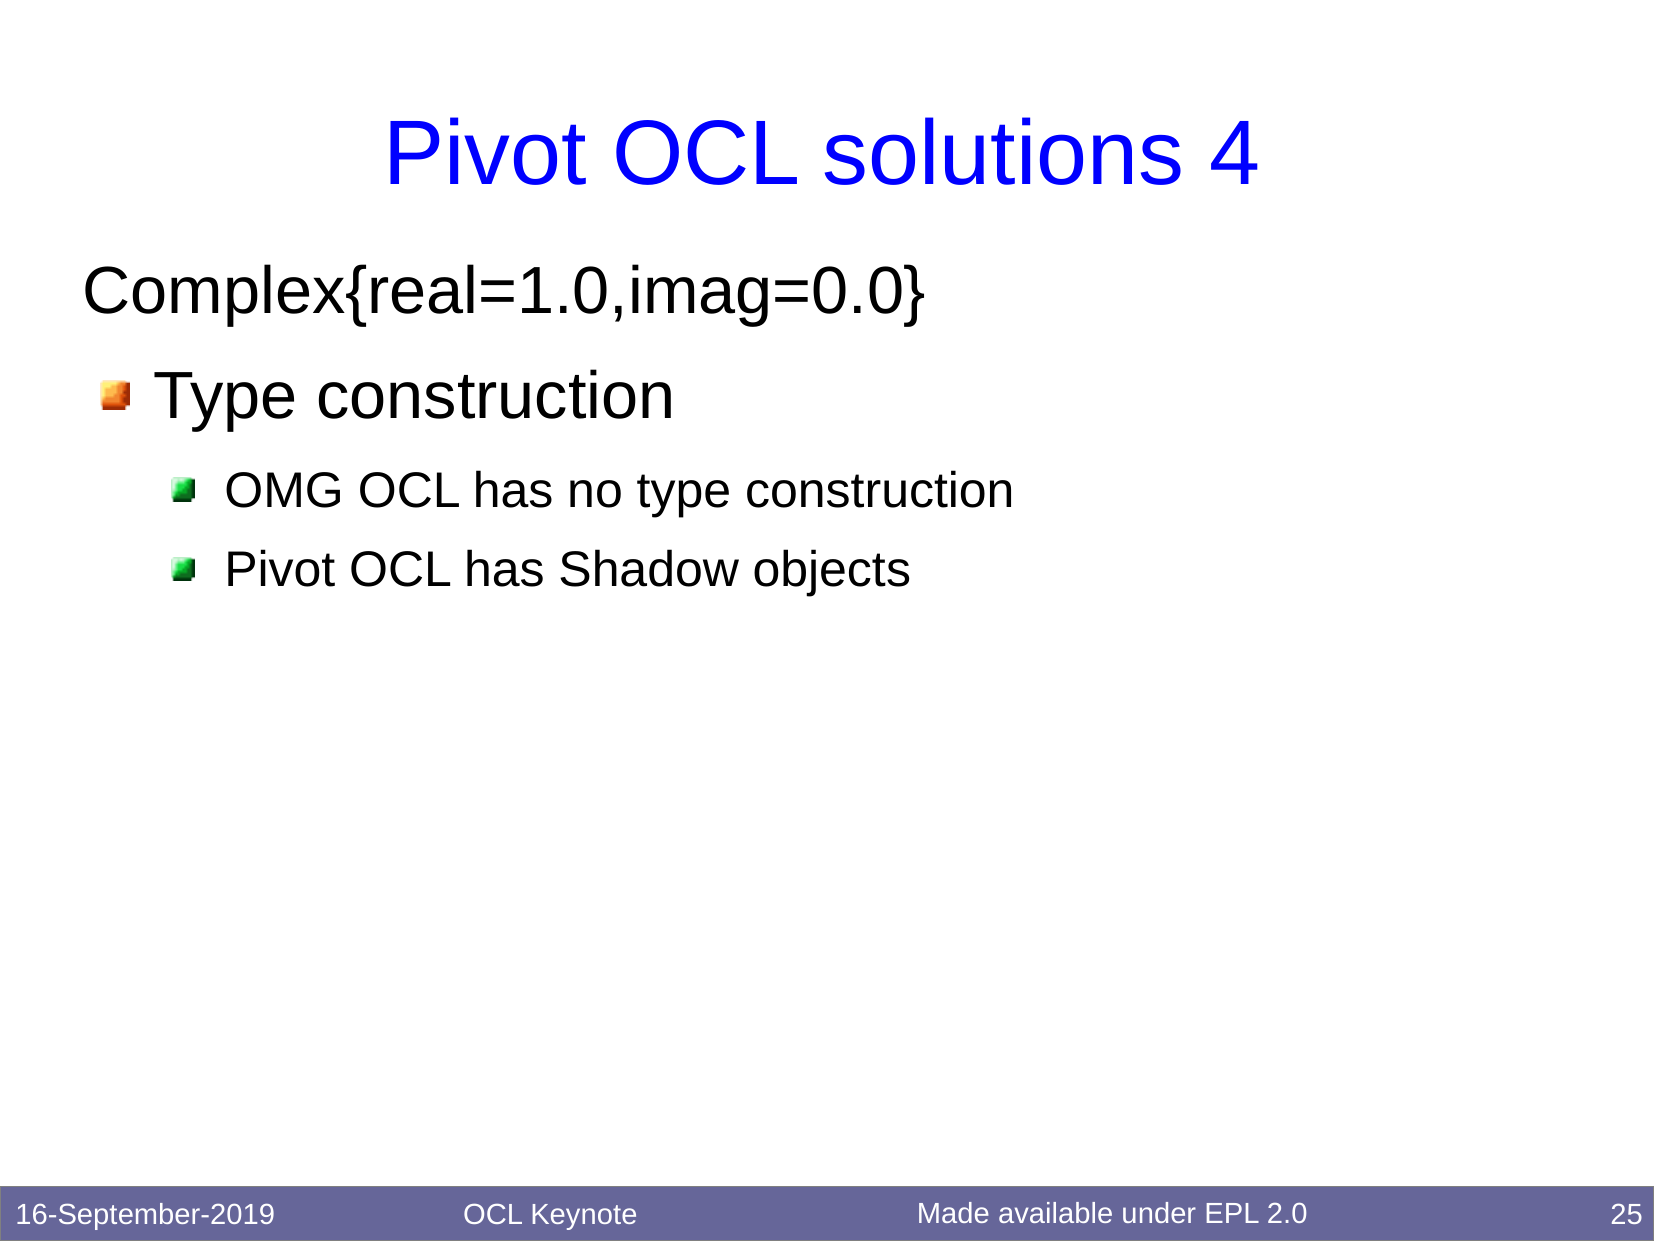

# Pivot OCL solutions 4
Complex{real=1.0,imag=0.0}
Type construction
OMG OCL has no type construction
Pivot OCL has Shadow objects
16-September-2019
OCL Keynote
25